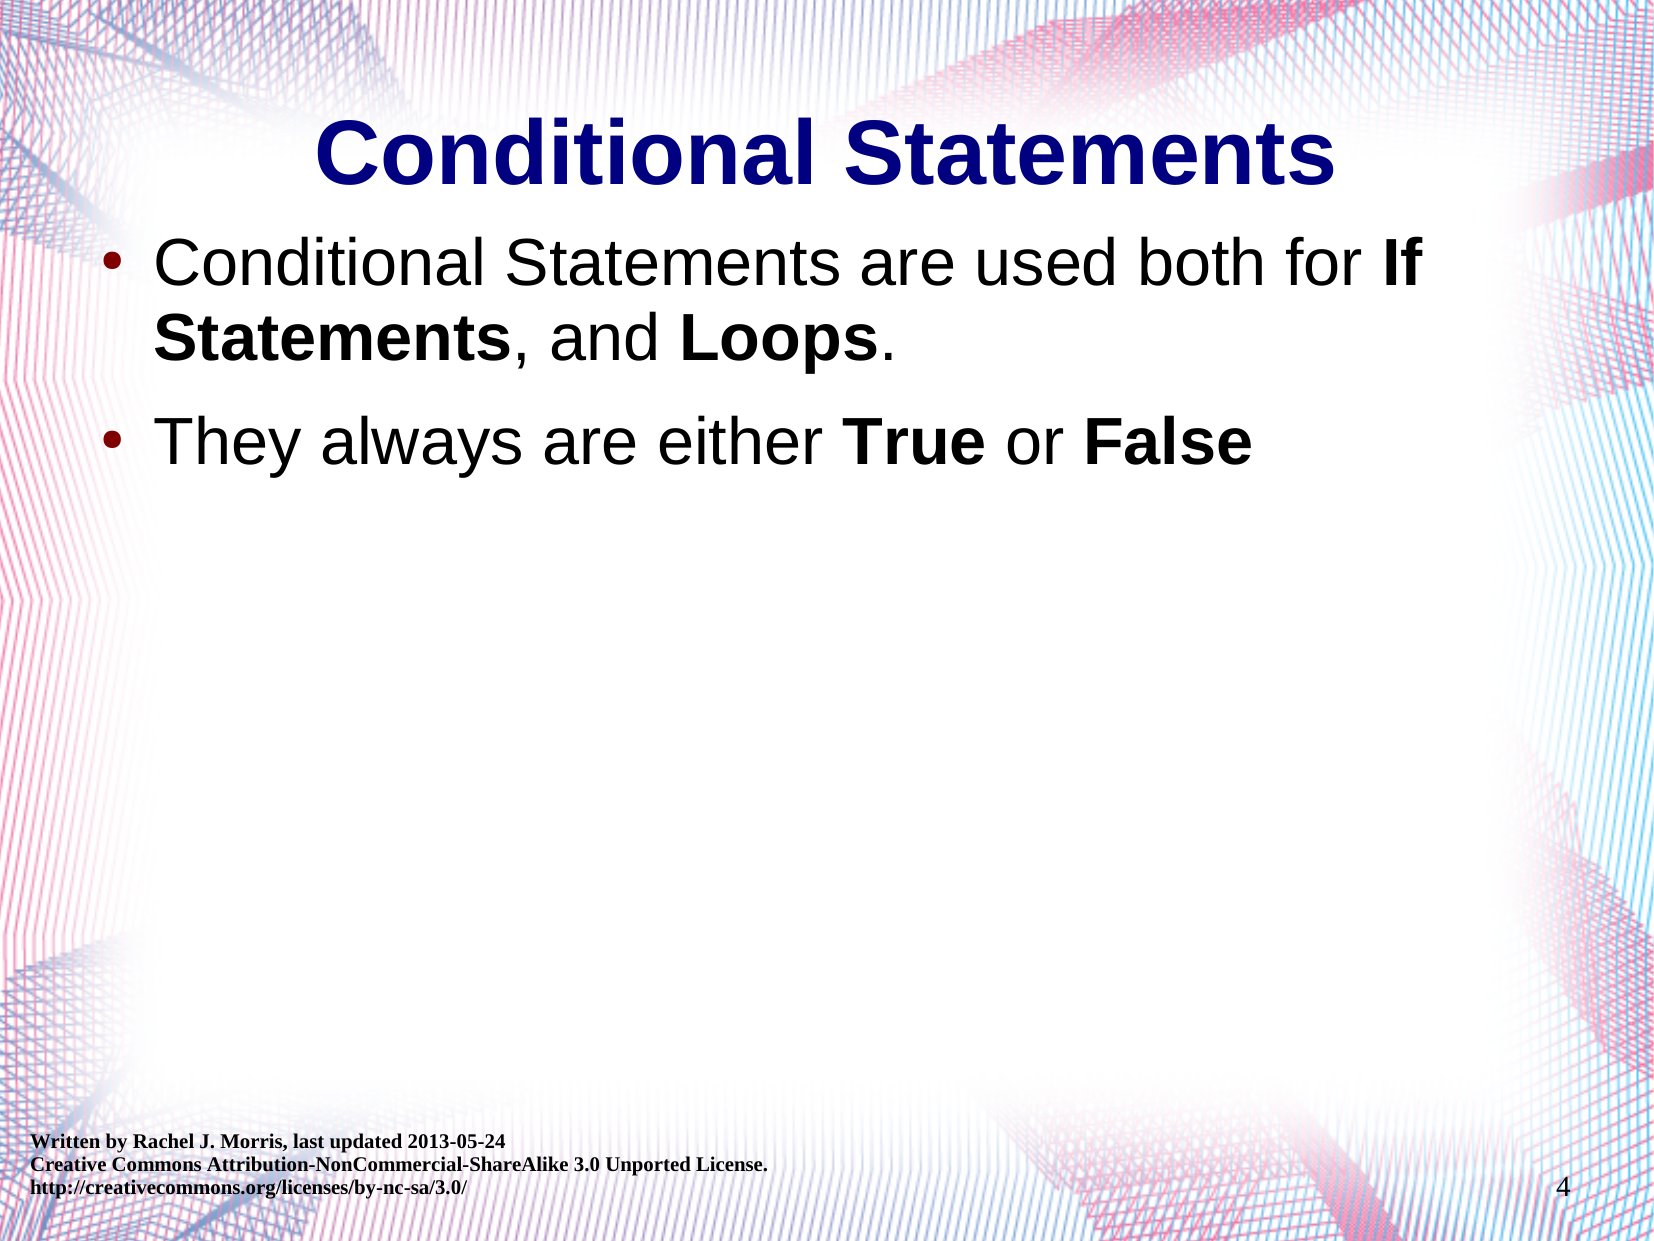

# Conditional Statements
Conditional Statements are used both for If Statements, and Loops.
They always are either True or False
4